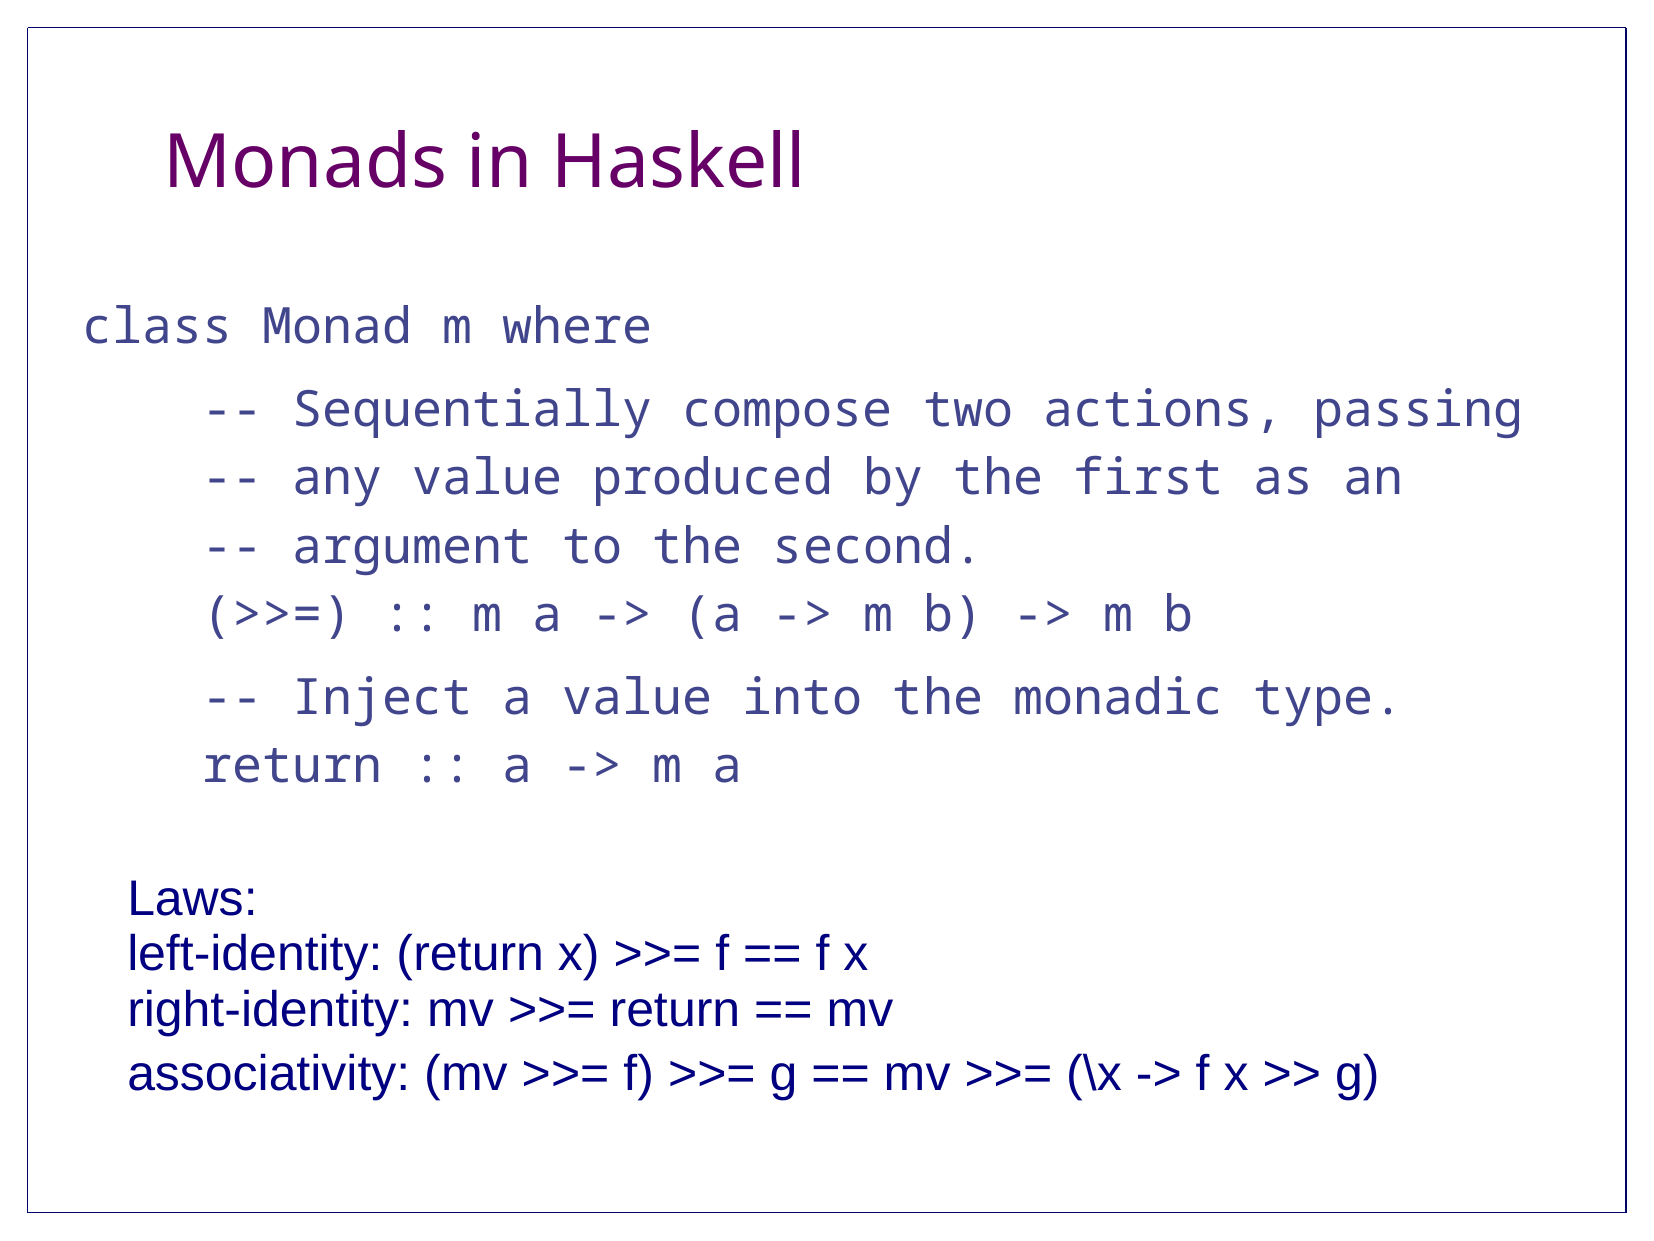

# Monads in Haskell
class Monad m where
 -- Sequentially compose two actions, passing
 -- any value produced by the first as an
 -- argument to the second.
 (>>=) :: m a -> (a -> m b) -> m b
 -- Inject a value into the monadic type.
 return :: a -> m a
Laws:
left-identity: (return x) >>= f == f x
right-identity: mv >>= return == mv
associativity: (mv >>= f) >>= g == mv >>= (\x -> f x >> g)